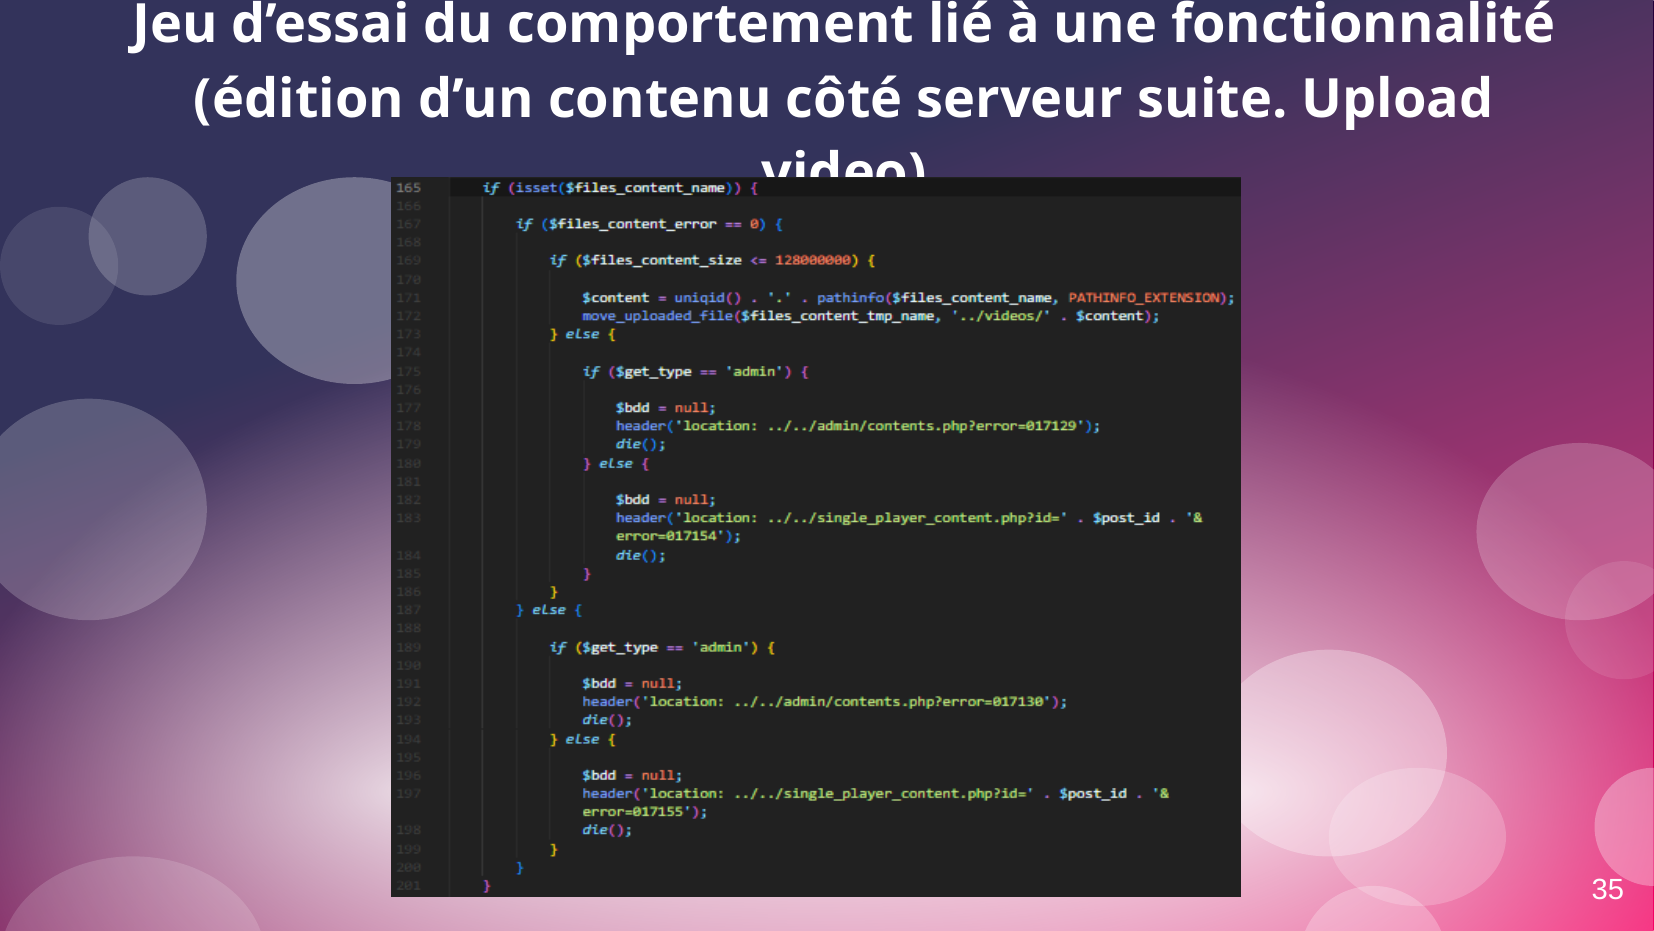

# Jeu d’essai du comportement lié à une fonctionnalité (édition d’un contenu côté serveur suite. Upload video)